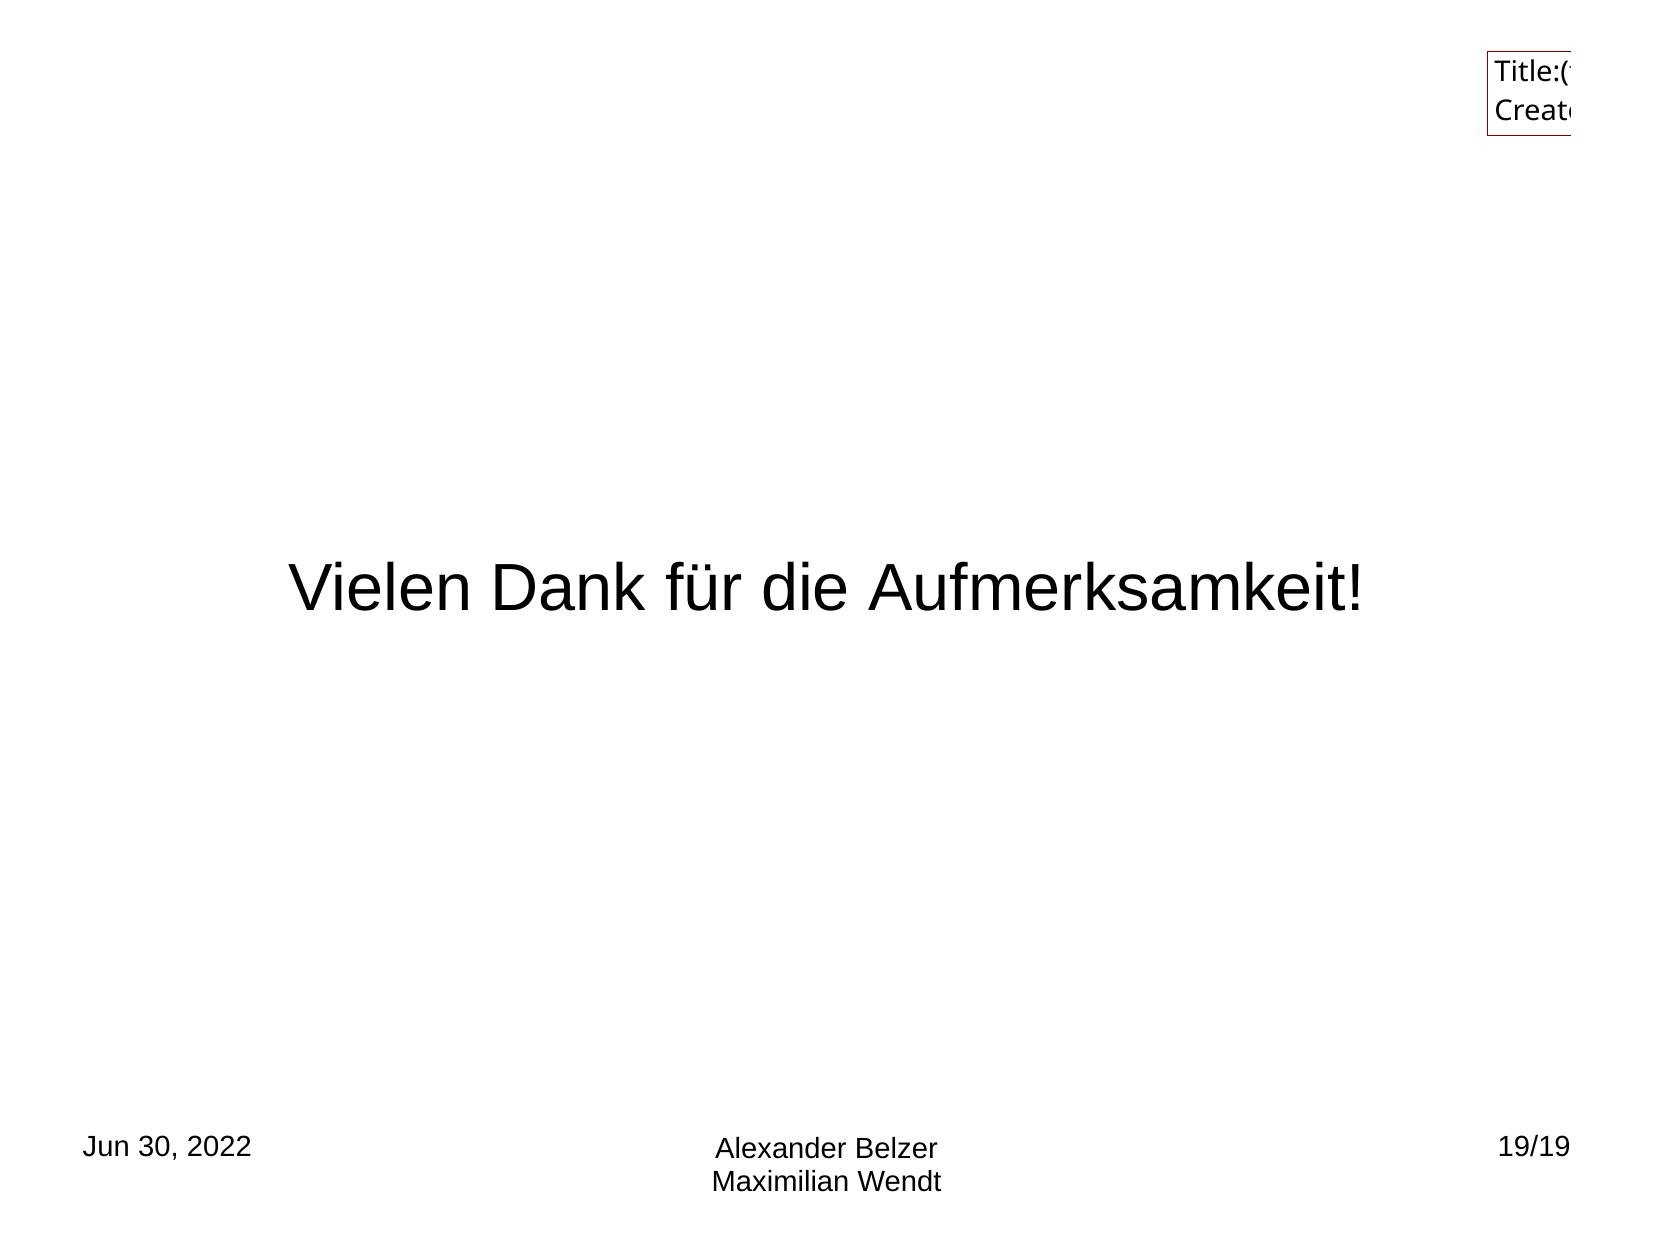

#
Vielen Dank für die Aufmerksamkeit!
March 16 2022
19